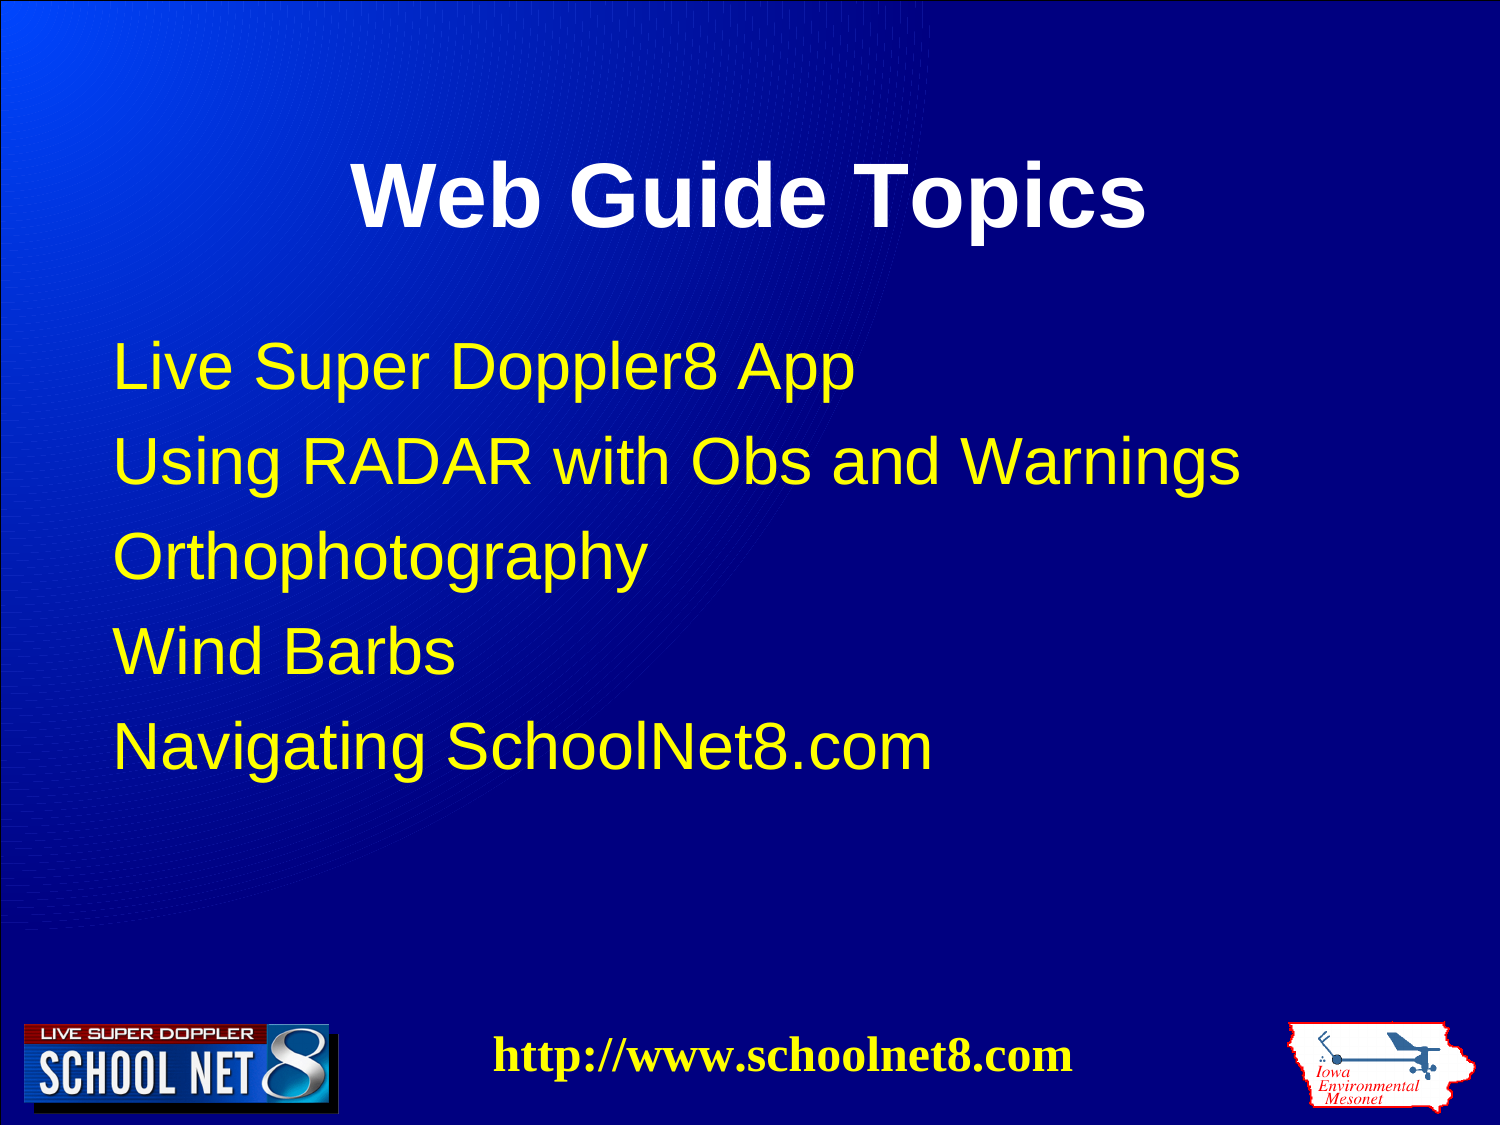

# Web Guide Topics
Live Super Doppler8 App
Using RADAR with Obs and Warnings
Orthophotography
Wind Barbs
Navigating SchoolNet8.com